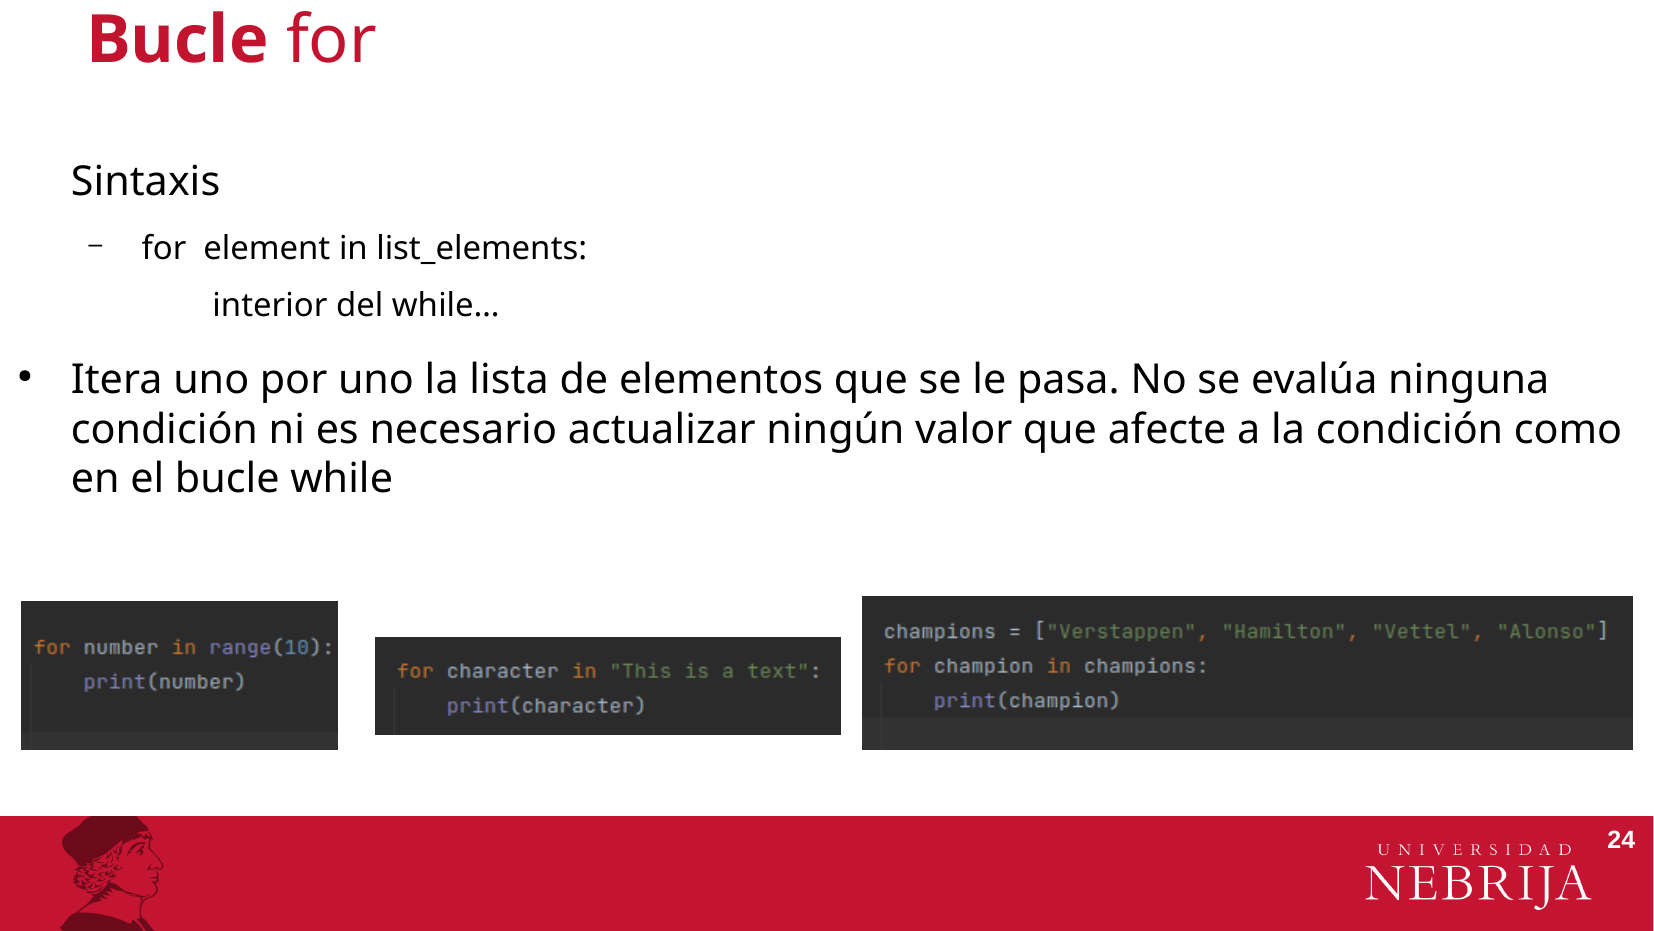

Bucle for
# Sintaxis
for element in list_elements:
interior del while…
Itera uno por uno la lista de elementos que se le pasa. No se evalúa ninguna condición ni es necesario actualizar ningún valor que afecte a la condición como en el bucle while